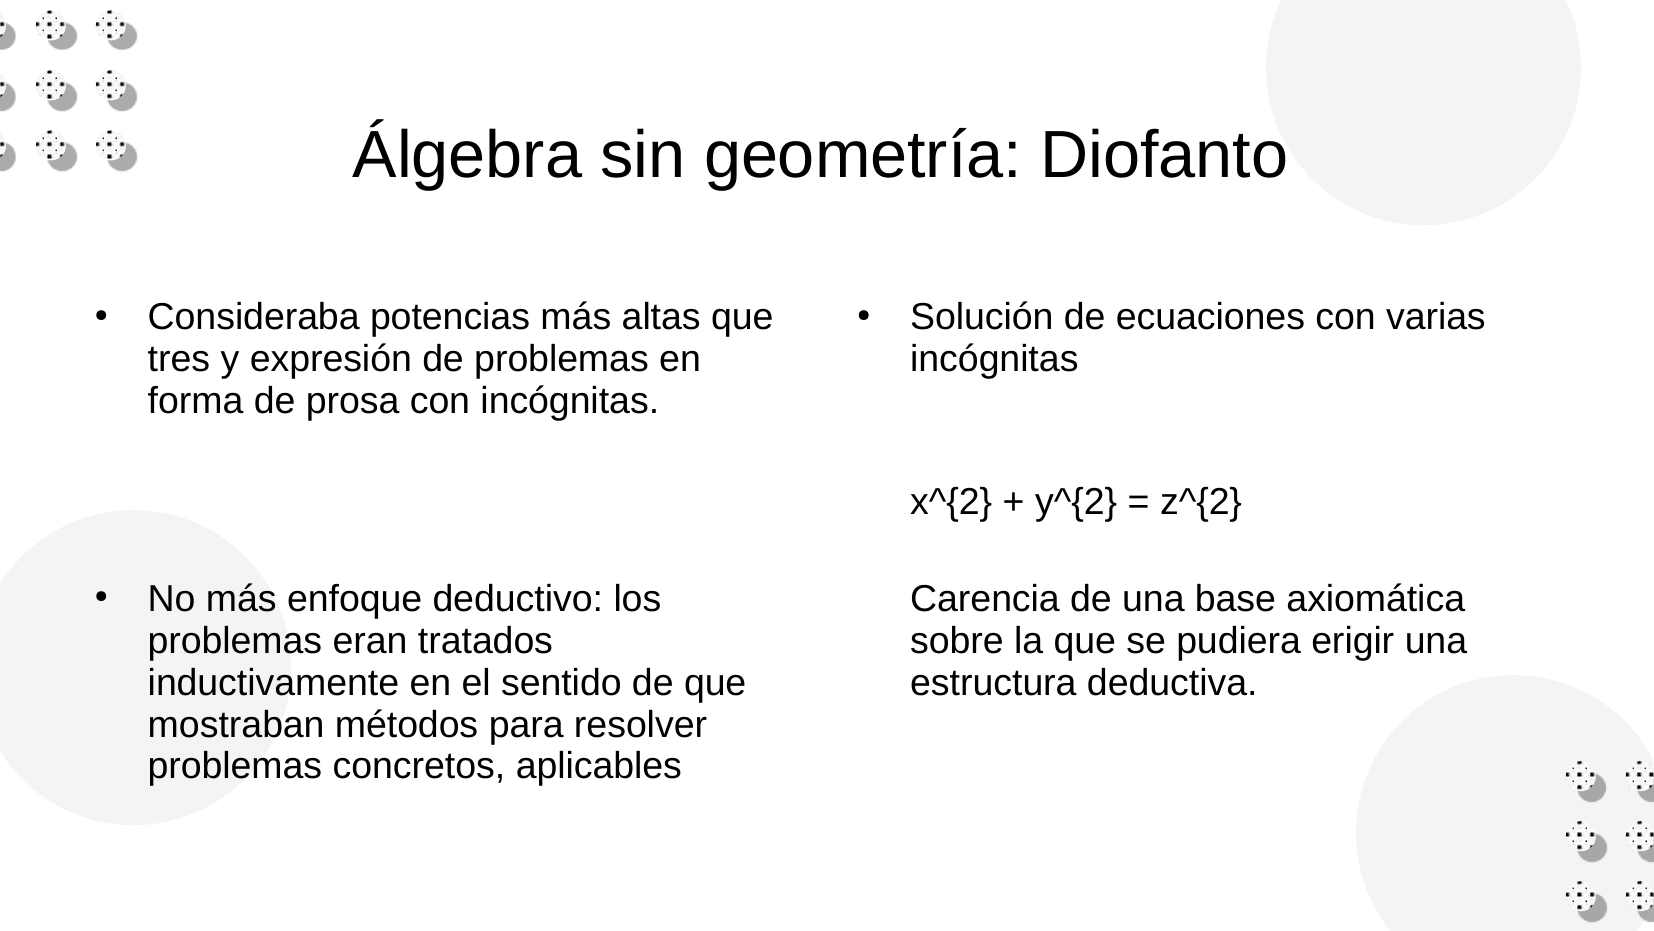

# Álgebra sin geometría: Diofanto
Consideraba potencias más altas que tres y expresión de problemas en forma de prosa con incógnitas.
Solución de ecuaciones con varias incógnitas
x^{2} + y^{2} = z^{2}
No más enfoque deductivo: los problemas eran tratados inductivamente en el sentido de que mostraban métodos para resolver problemas concretos, aplicables
Carencia de una base axiomática sobre la que se pudiera erigir una estructura deductiva.